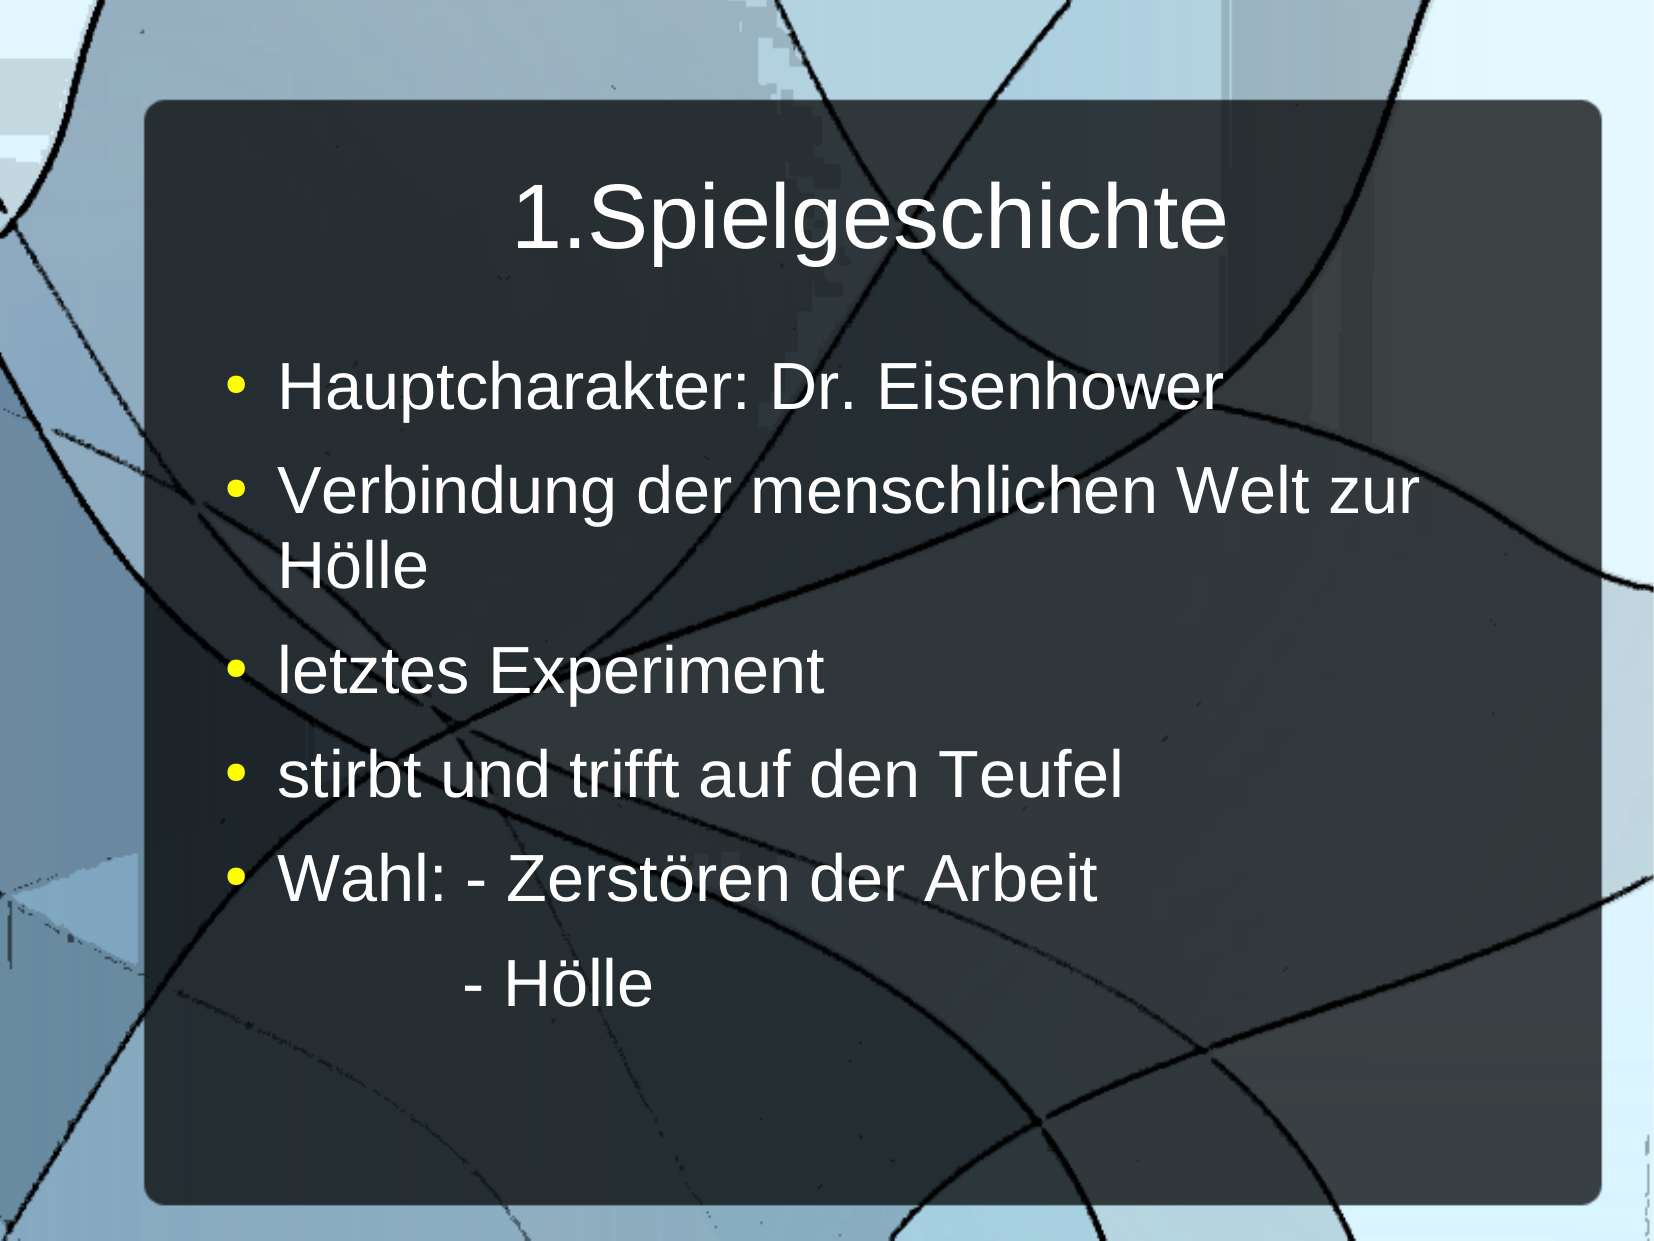

# 1.Spielgeschichte
Hauptcharakter: Dr. Eisenhower
Verbindung der menschlichen Welt zur	 Hölle
letztes Experiment
stirbt und trifft auf den Teufel
Wahl: - Zerstören der Arbeit
 - Hölle